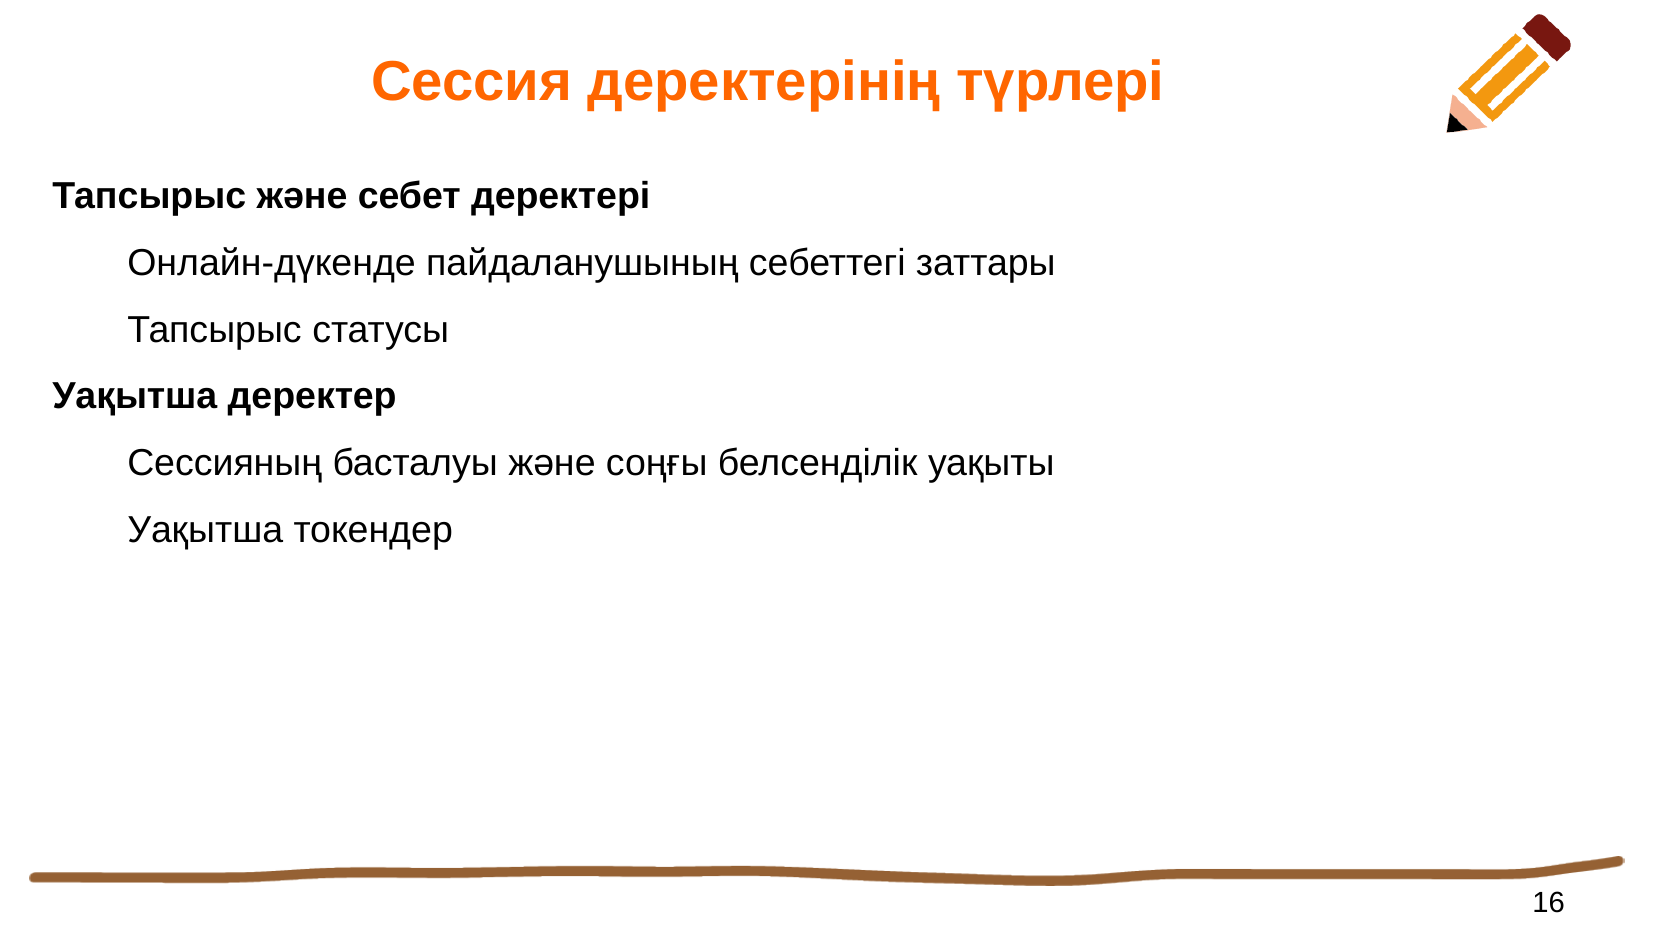

# Сессия деректерінің түрлері
Тапсырыс және себет деректері
	Онлайн-дүкенде пайдаланушының себеттегі заттары
	Тапсырыс статусы
Уақытша деректер
	Сессияның басталуы және соңғы белсенділік уақыты
	Уақытша токендер
16